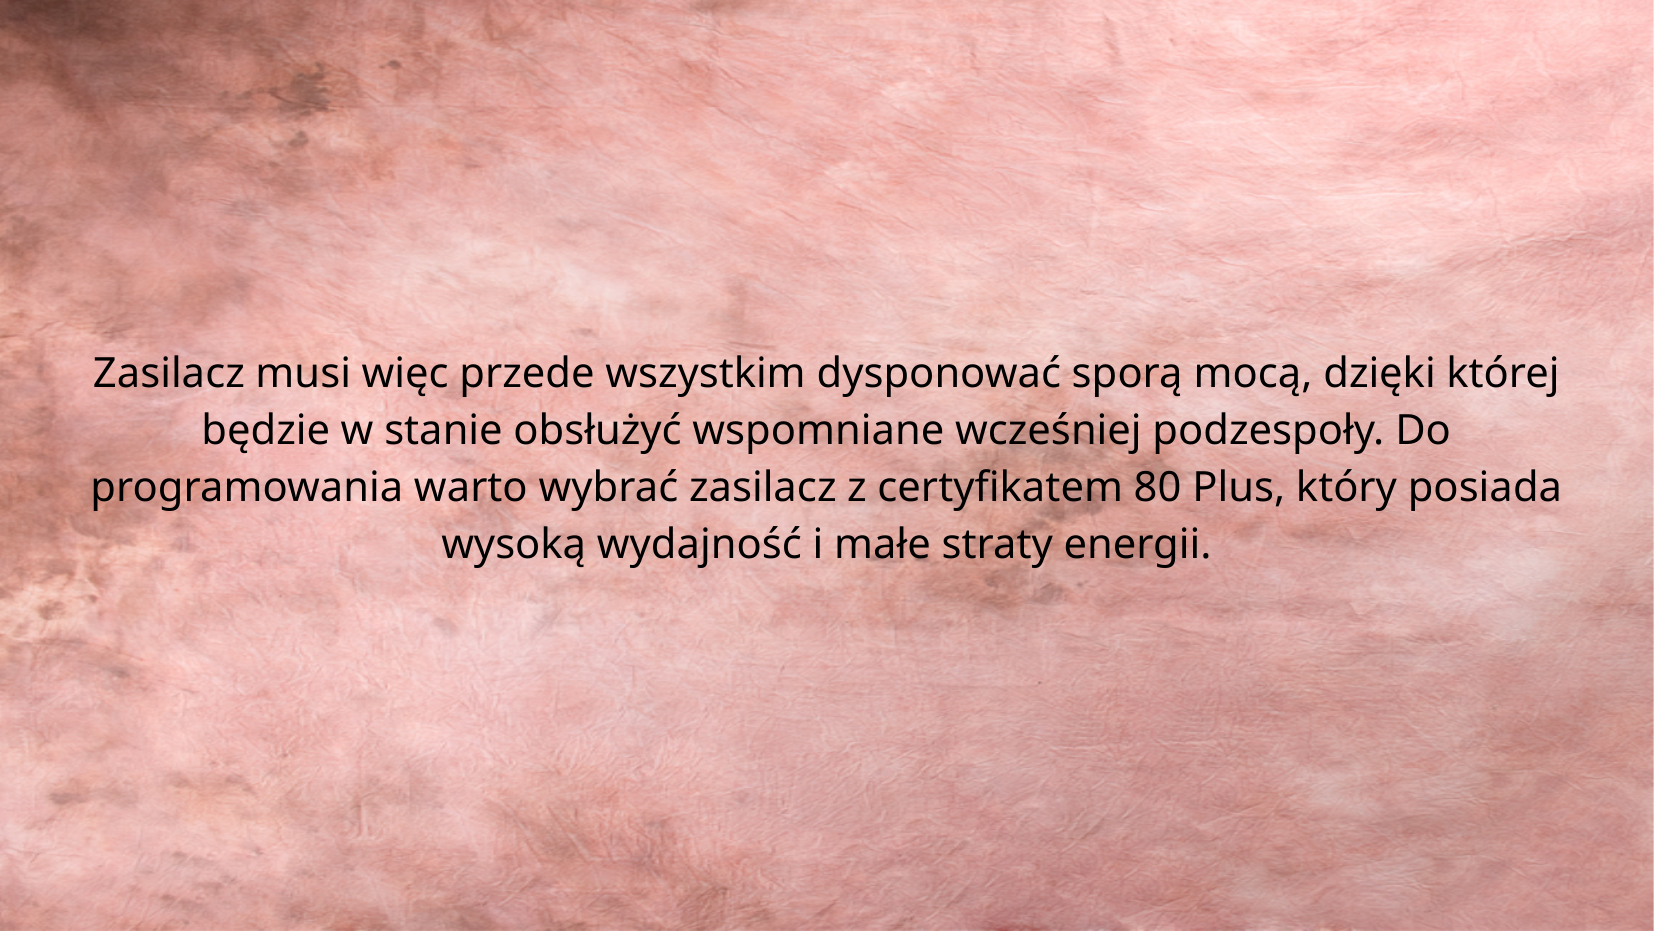

# Zasilacz musi więc przede wszystkim dysponować sporą mocą, dzięki której będzie w stanie obsłużyć wspomniane wcześniej podzespoły. Do programowania warto wybrać zasilacz z certyfikatem 80 Plus, który posiada wysoką wydajność i małe straty energii.